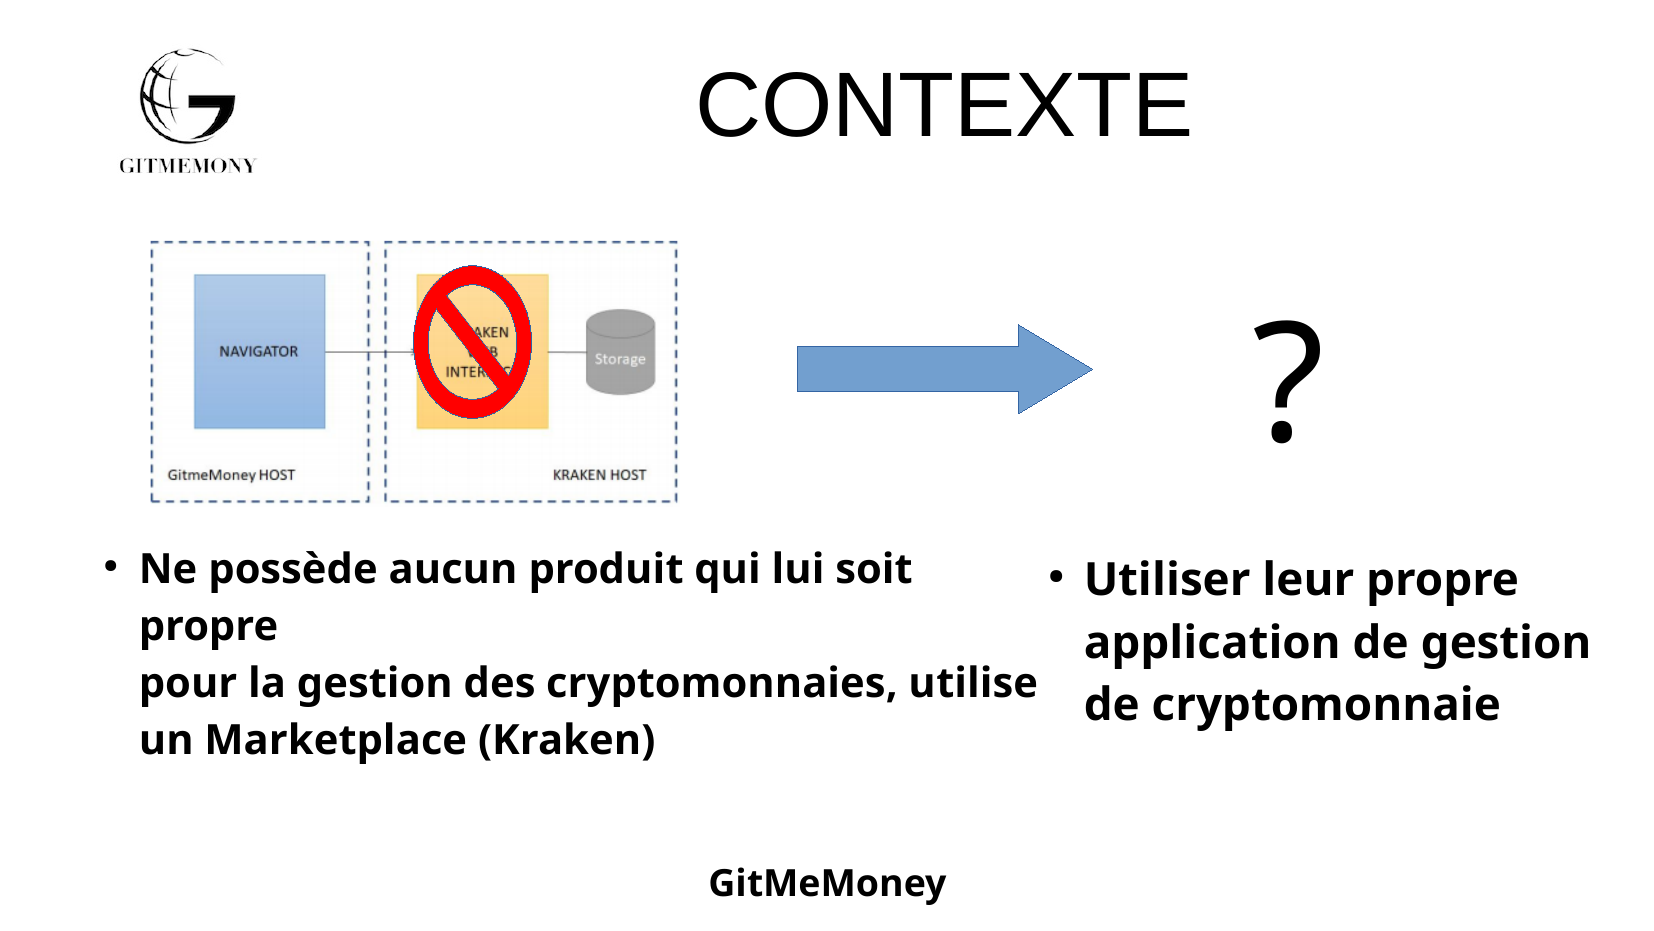

# CONTEXTE
  ?
Ne possède aucun produit qui lui soit propre
pour la gestion des cryptomonnaies, utilise un Marketplace (Kraken)
Utiliser leur propre application de gestion de cryptomonnaie